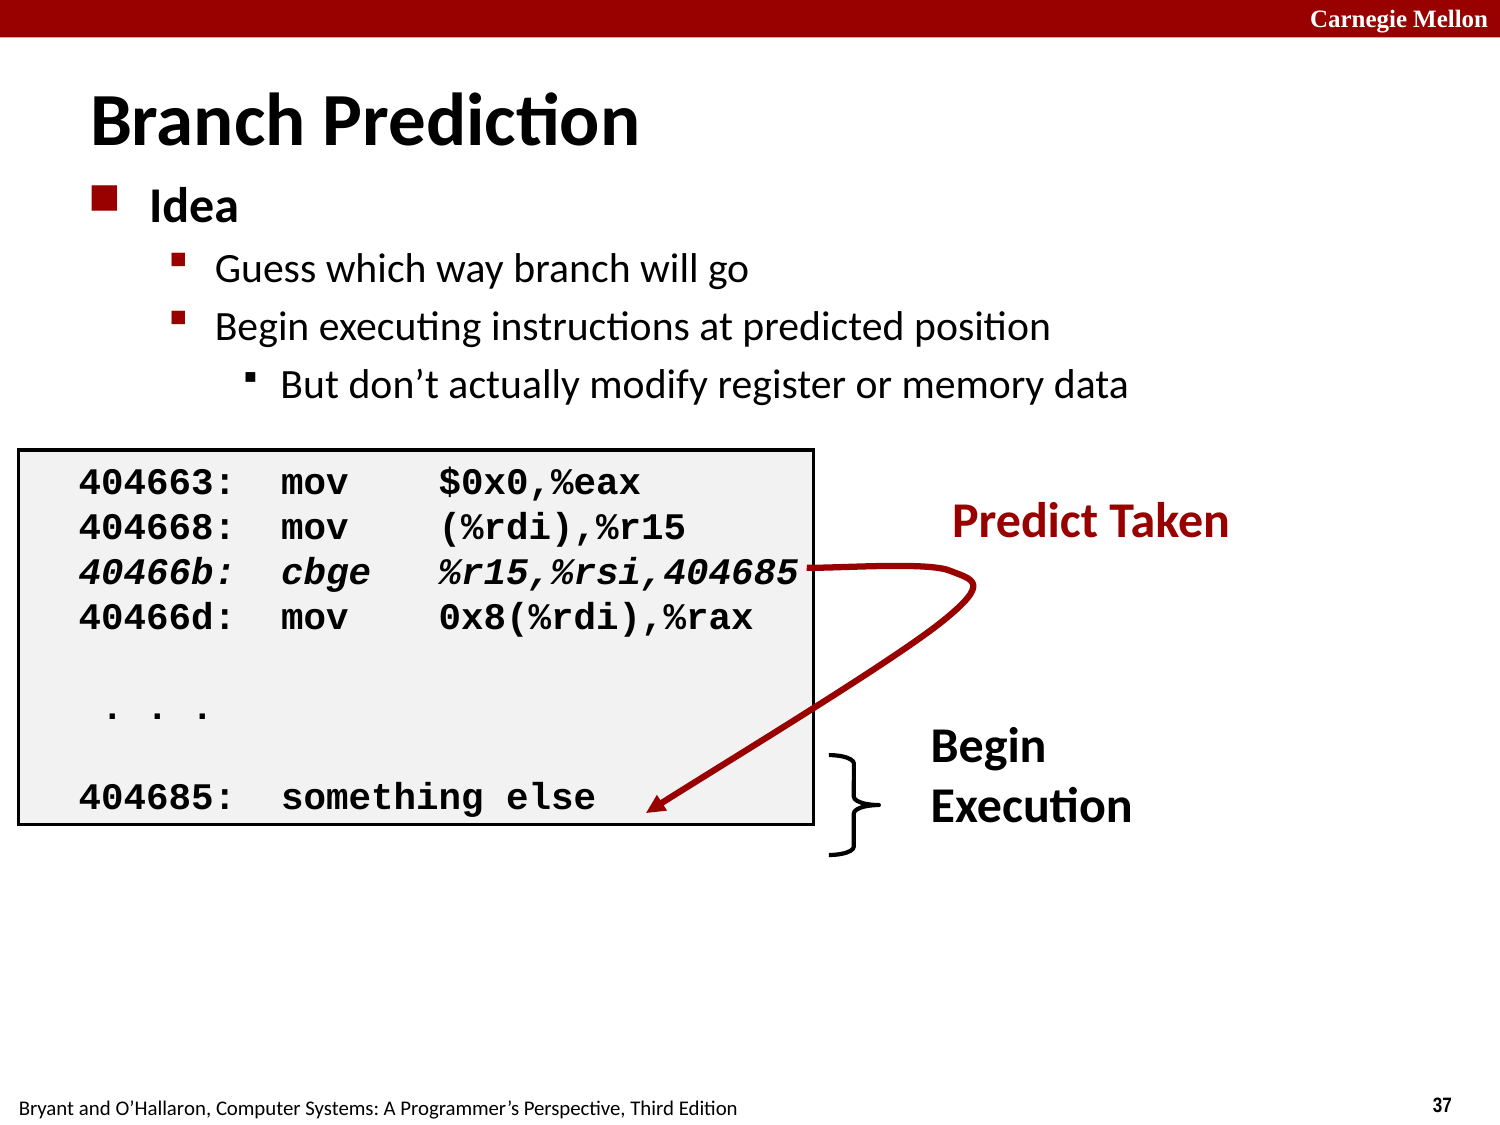

# Branch Prediction
Idea
Guess which way branch will go
Begin executing instructions at predicted position
But don’t actually modify register or memory data
 404663: mov $0x0,%eax
 404668: mov (%rdi),%r15
 40466b: cbge %r15,%rsi,404685
 40466d: mov 0x8(%rdi),%rax
 . . .
 404685: something else
Predict Taken
Begin
Execution